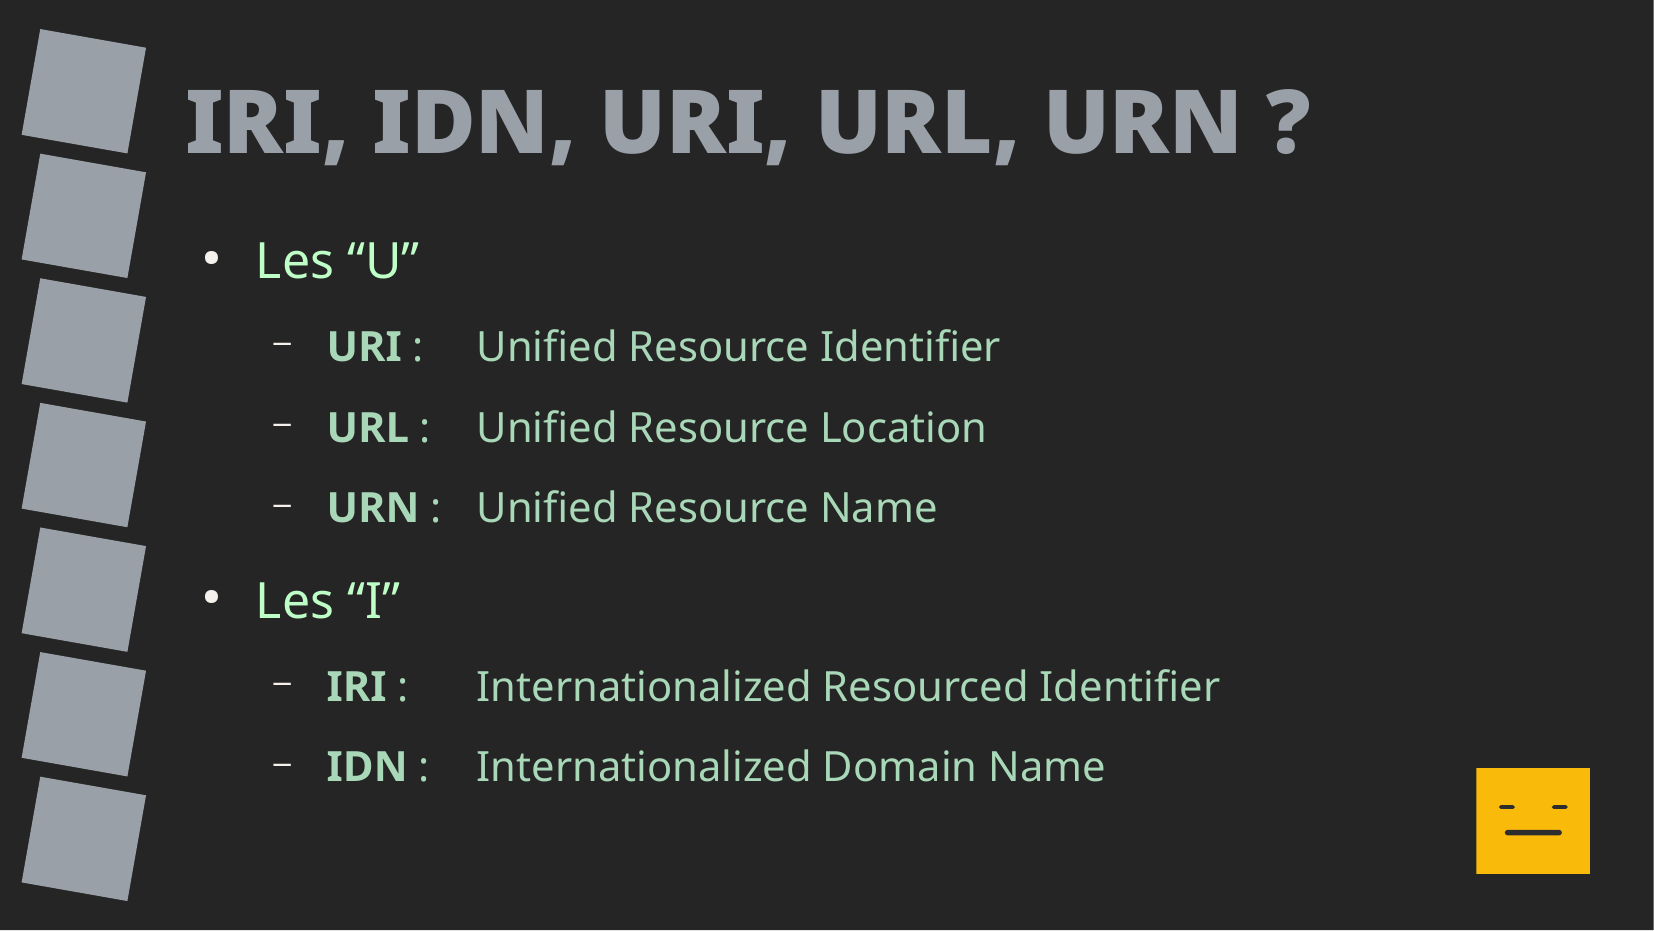

# IRI, IDN, URI, URL, URN ?
Les “U”
URI :	Unified Resource Identifier
URL :	Unified Resource Location
URN :	Unified Resource Name
Les “I”
IRI :	Internationalized Resourced Identifier
IDN :	Internationalized Domain Name